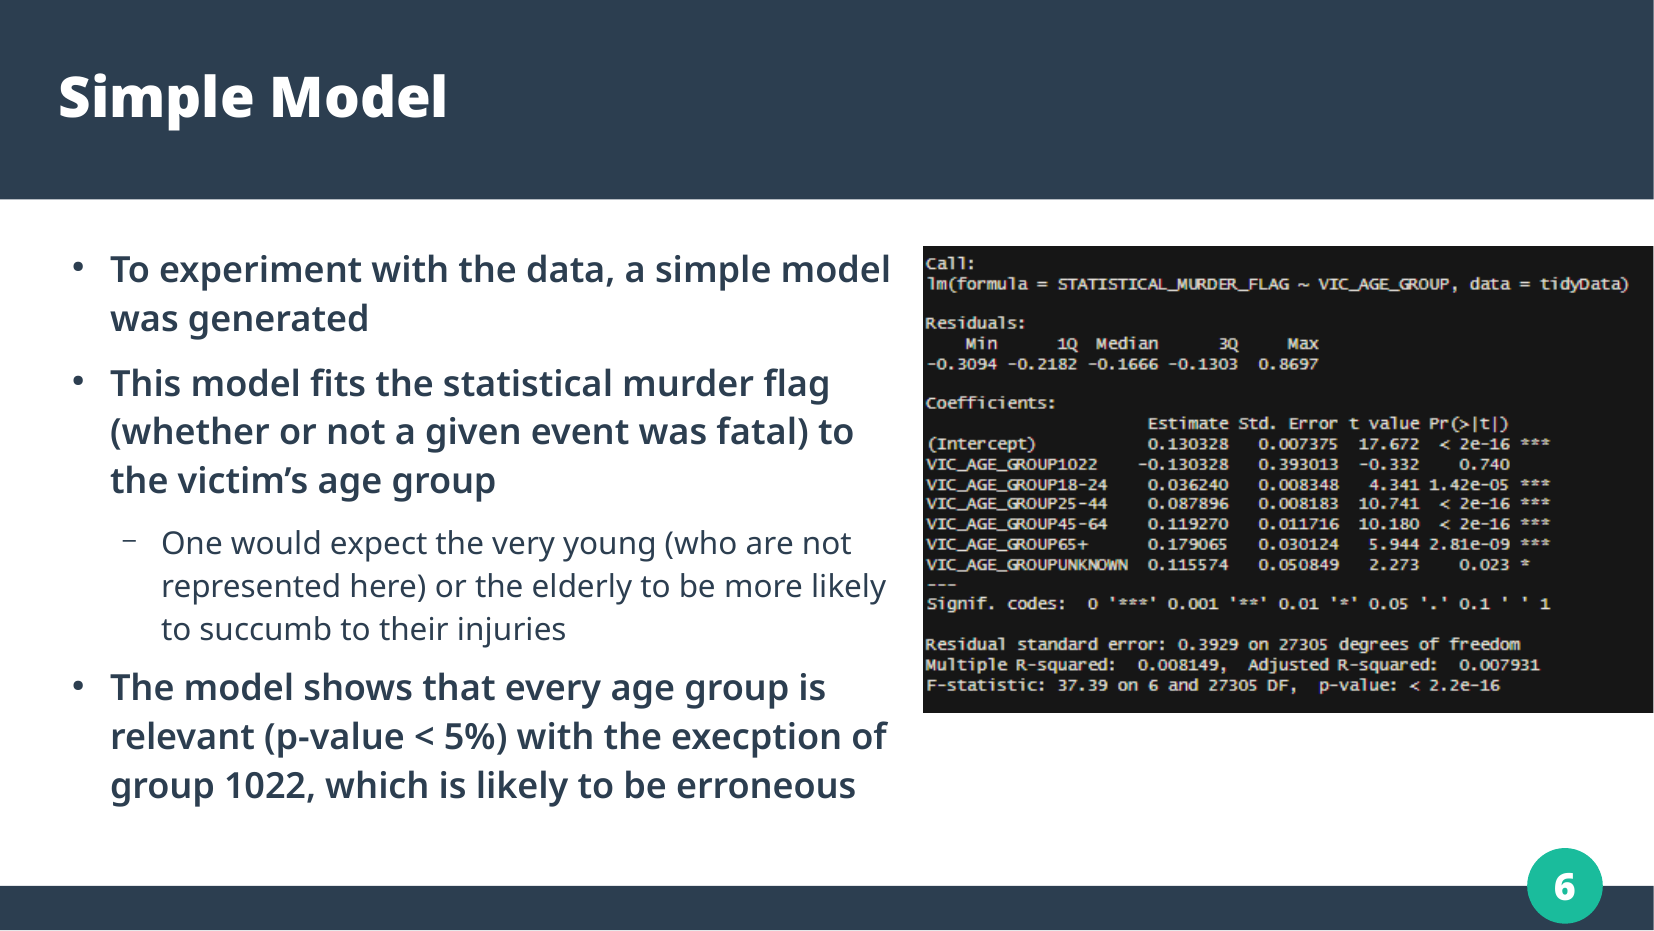

# Simple Model
To experiment with the data, a simple model was generated
This model fits the statistical murder flag (whether or not a given event was fatal) to the victim’s age group
One would expect the very young (who are not represented here) or the elderly to be more likely to succumb to their injuries
The model shows that every age group is relevant (p-value < 5%) with the execption of group 1022, which is likely to be erroneous